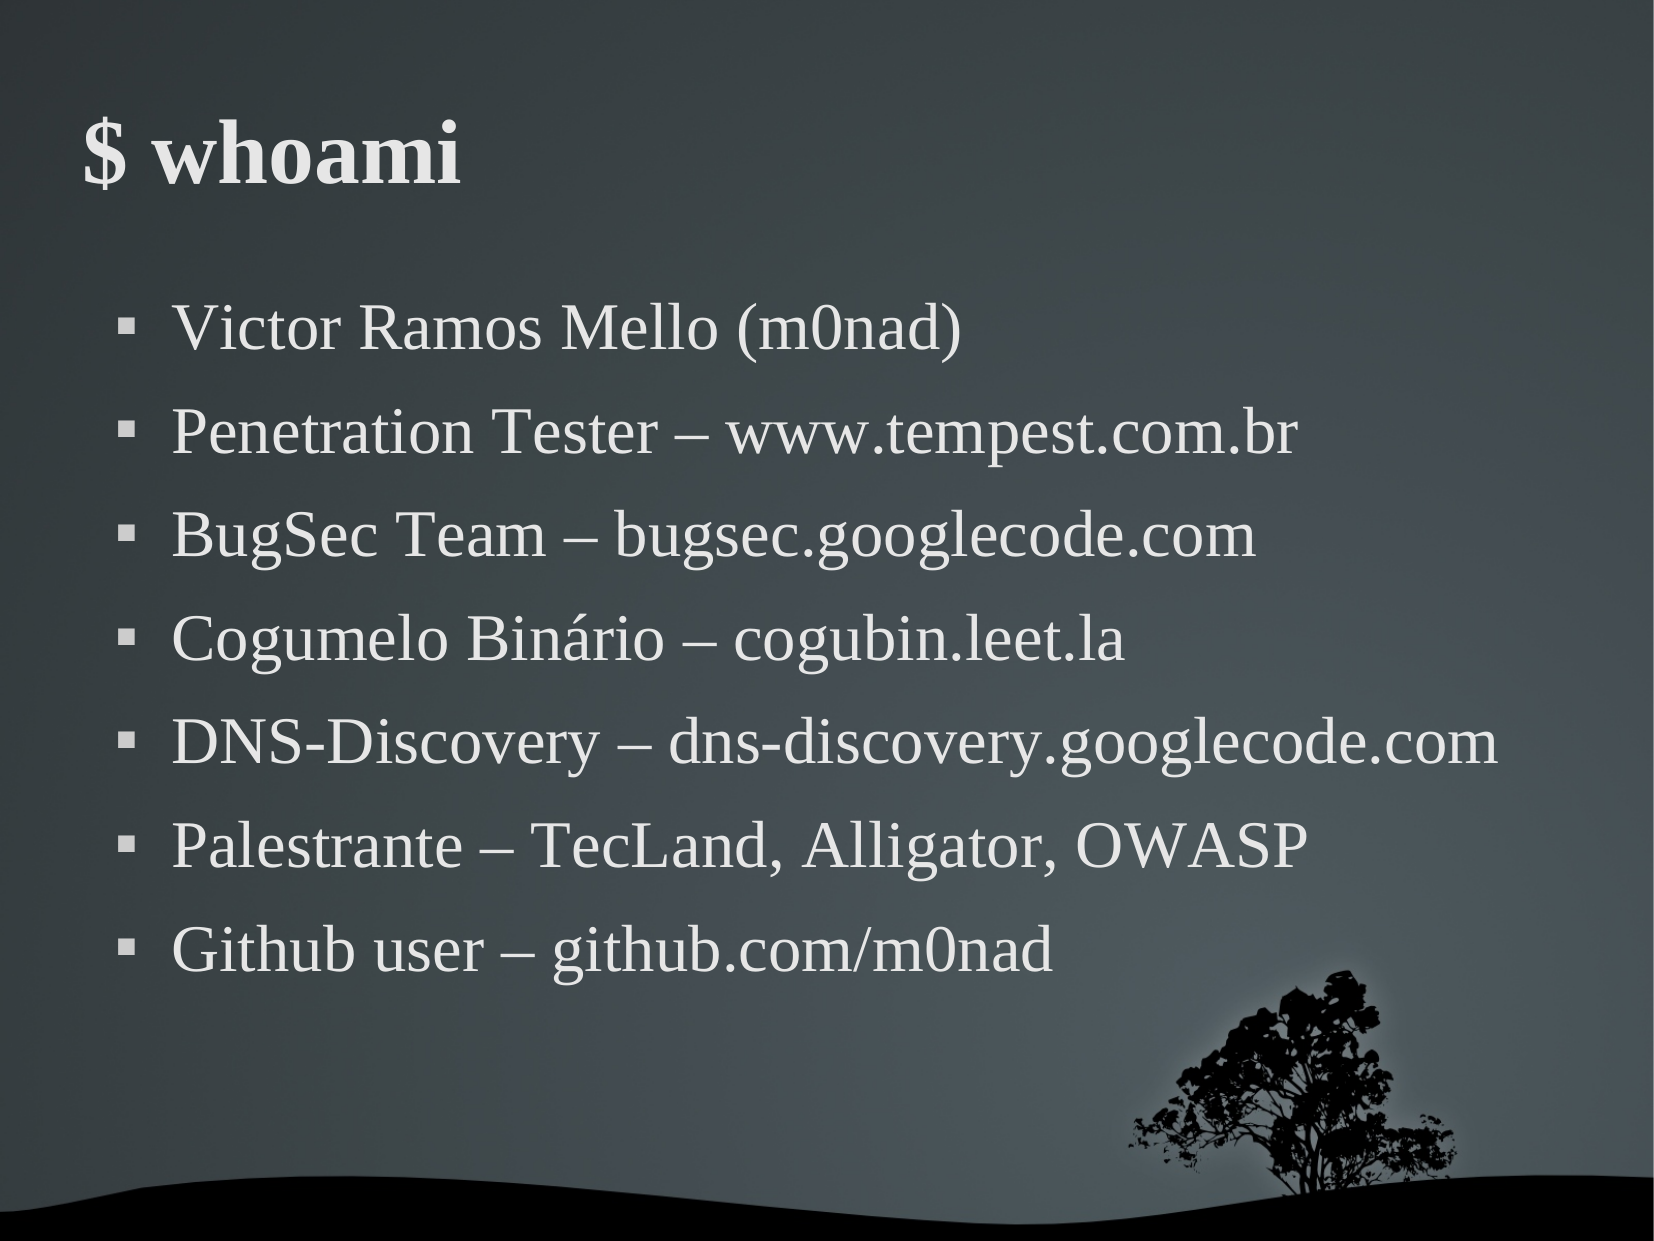

# $ whoami
Victor Ramos Mello (m0nad)
Penetration Tester – www.tempest.com.br
BugSec Team – bugsec.googlecode.com
Cogumelo Binário – cogubin.leet.la
DNS-Discovery – dns-discovery.googlecode.com
Palestrante – TecLand, Alligator, OWASP
Github user – github.com/m0nad